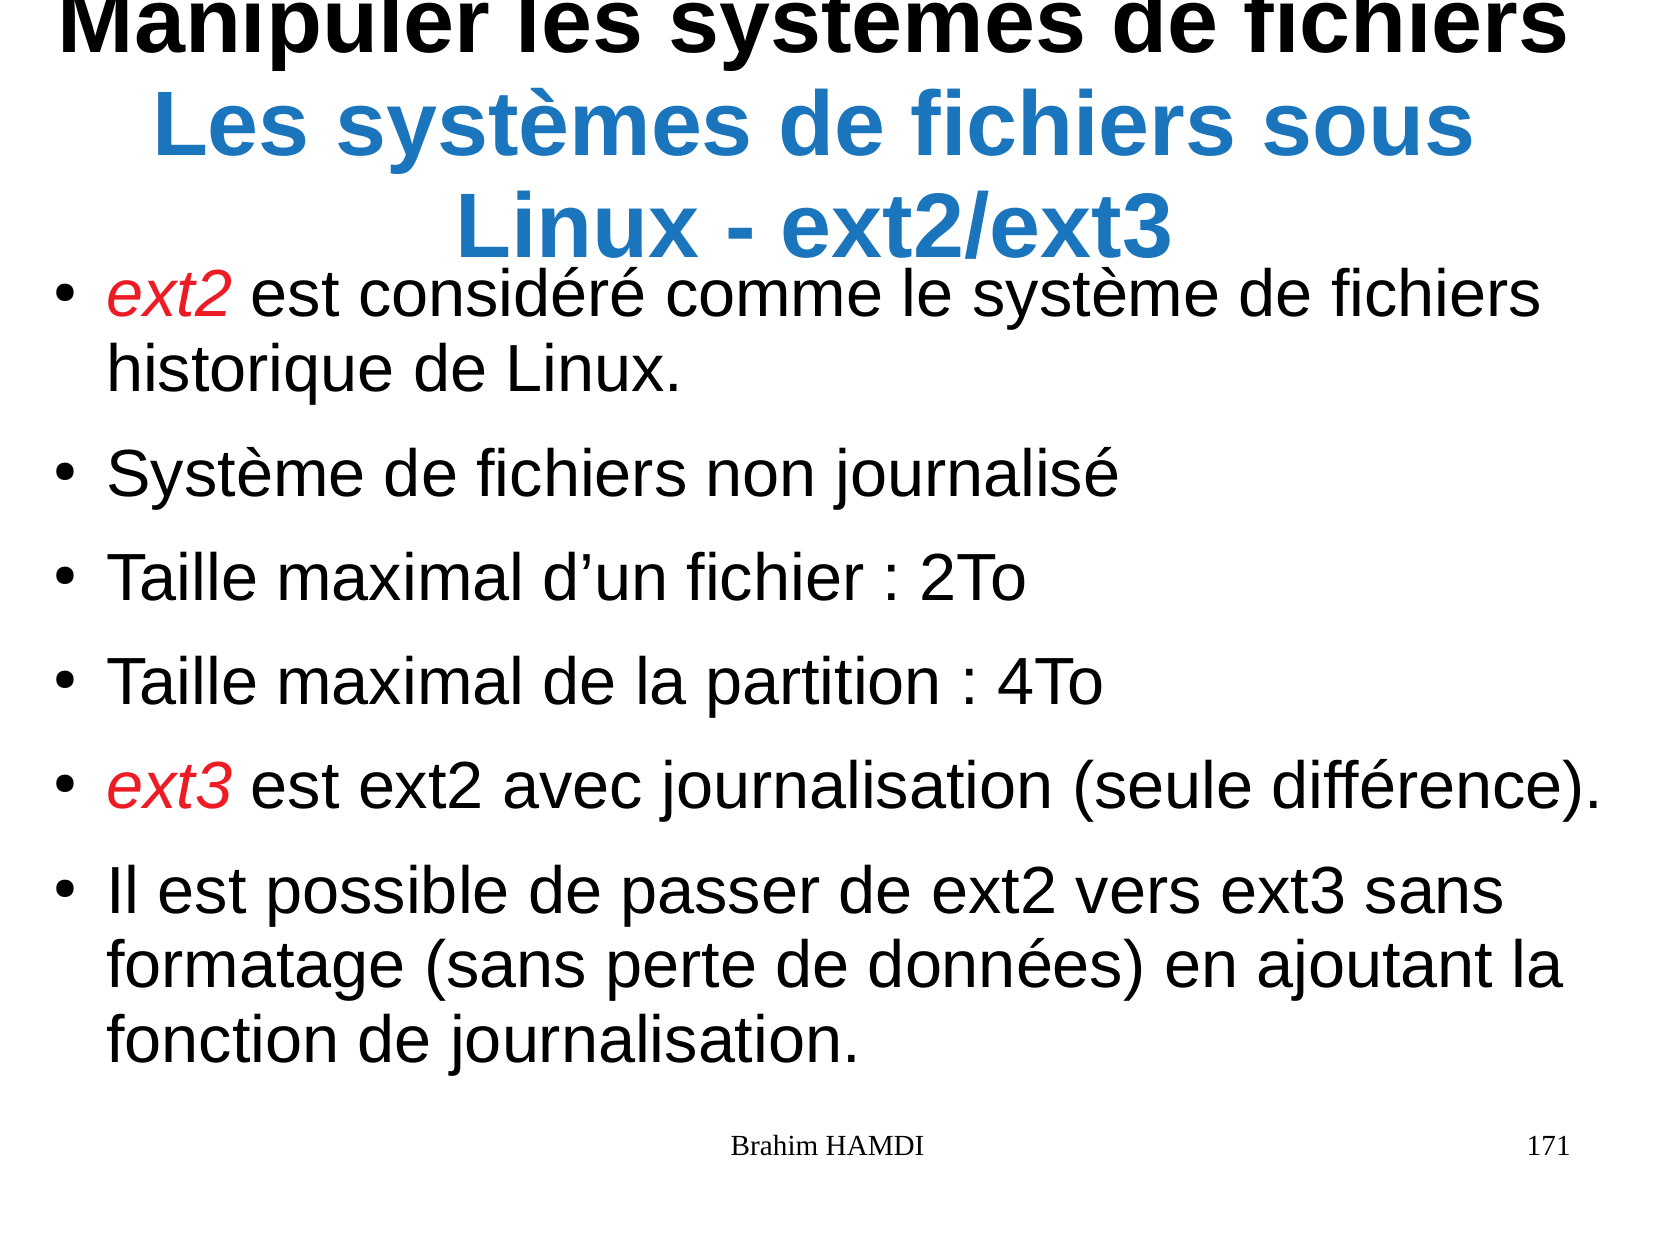

# Manipuler les systèmes de fichiers Les systèmes de fichiers sous Linux - ext2/ext3
ext2 est considéré comme le système de fichiers historique de Linux.
Système de fichiers non journalisé
Taille maximal d’un fichier : 2To
Taille maximal de la partition : 4To
ext3 est ext2 avec journalisation (seule différence).
Il est possible de passer de ext2 vers ext3 sans formatage (sans perte de données) en ajoutant la fonction de journalisation.
Brahim HAMDI
171